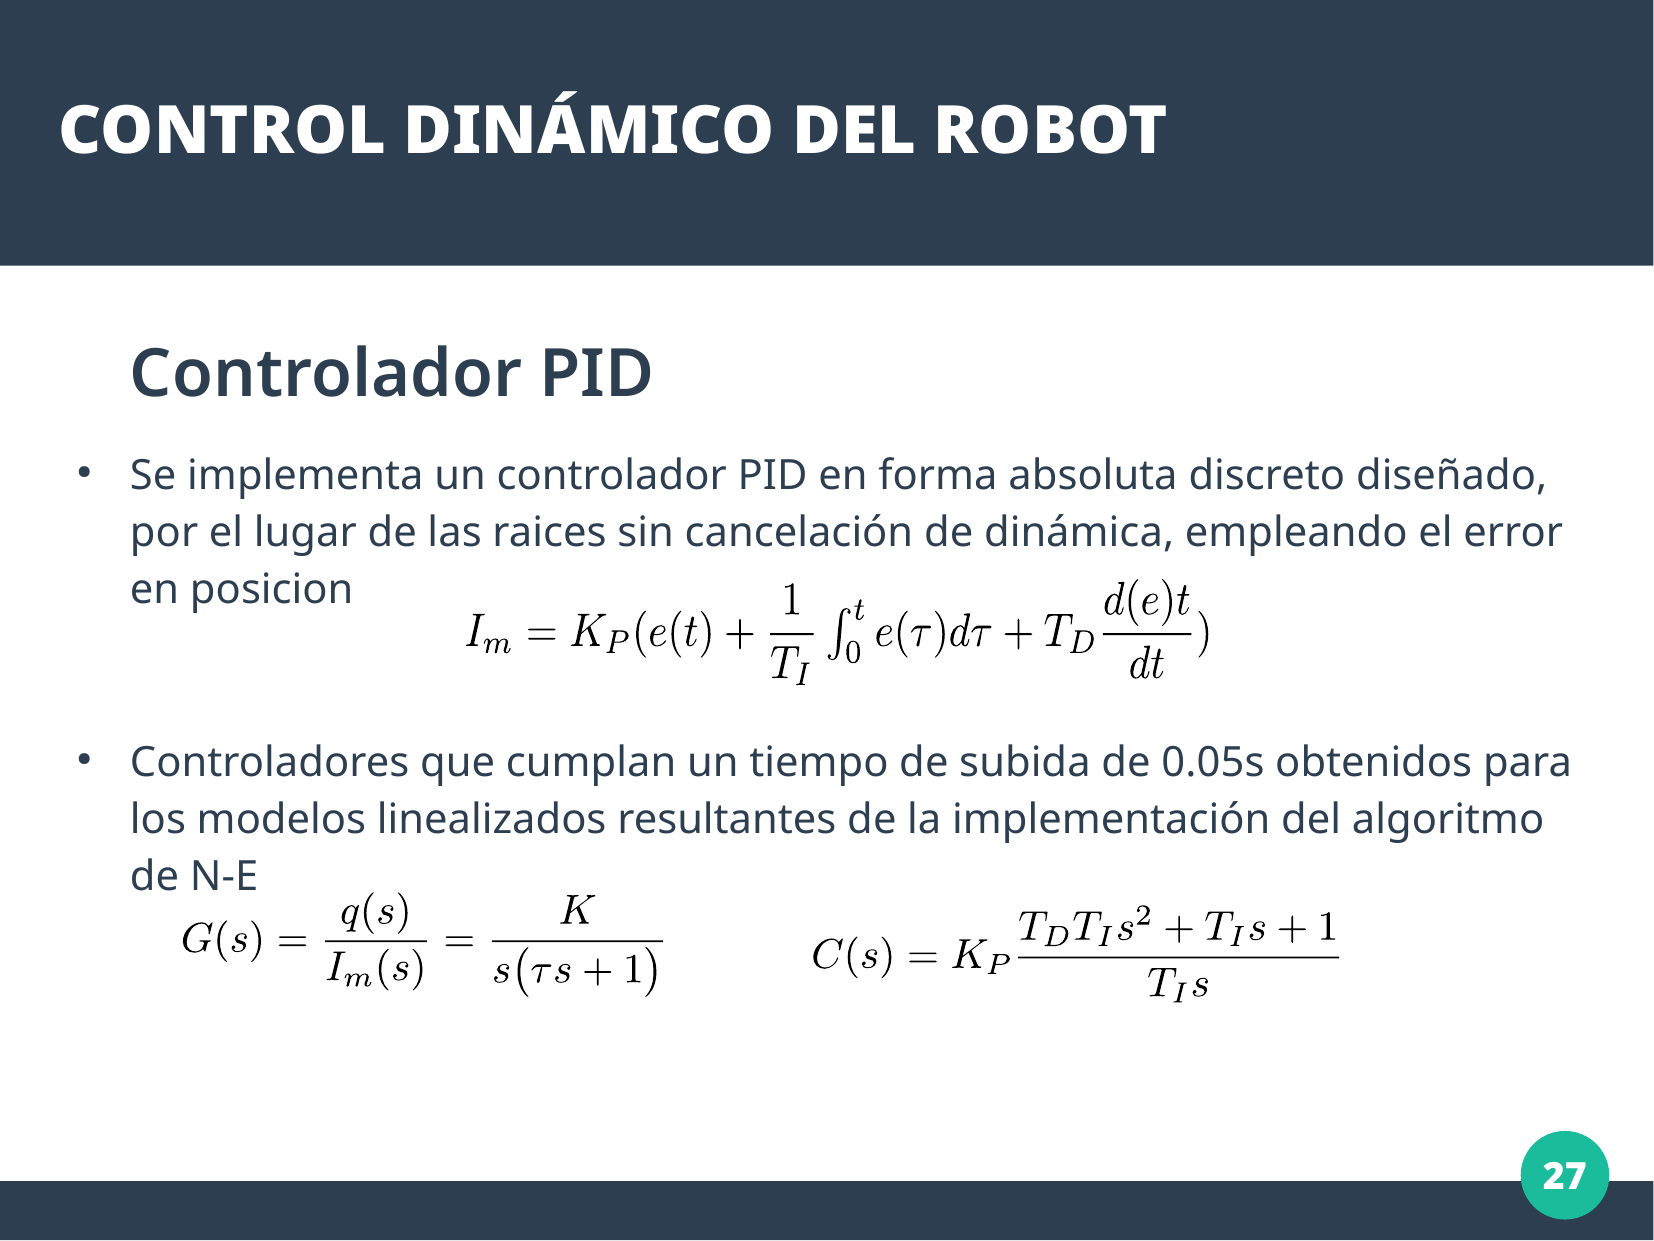

# CONTROL DINÁMICO DEL ROBOT
Controlador PID
Se implementa un controlador PID en forma absoluta discreto diseñado, por el lugar de las raices sin cancelación de dinámica, empleando el error en posicion
Controladores que cumplan un tiempo de subida de 0.05s obtenidos para los modelos linealizados resultantes de la implementación del algoritmo de N-E
27